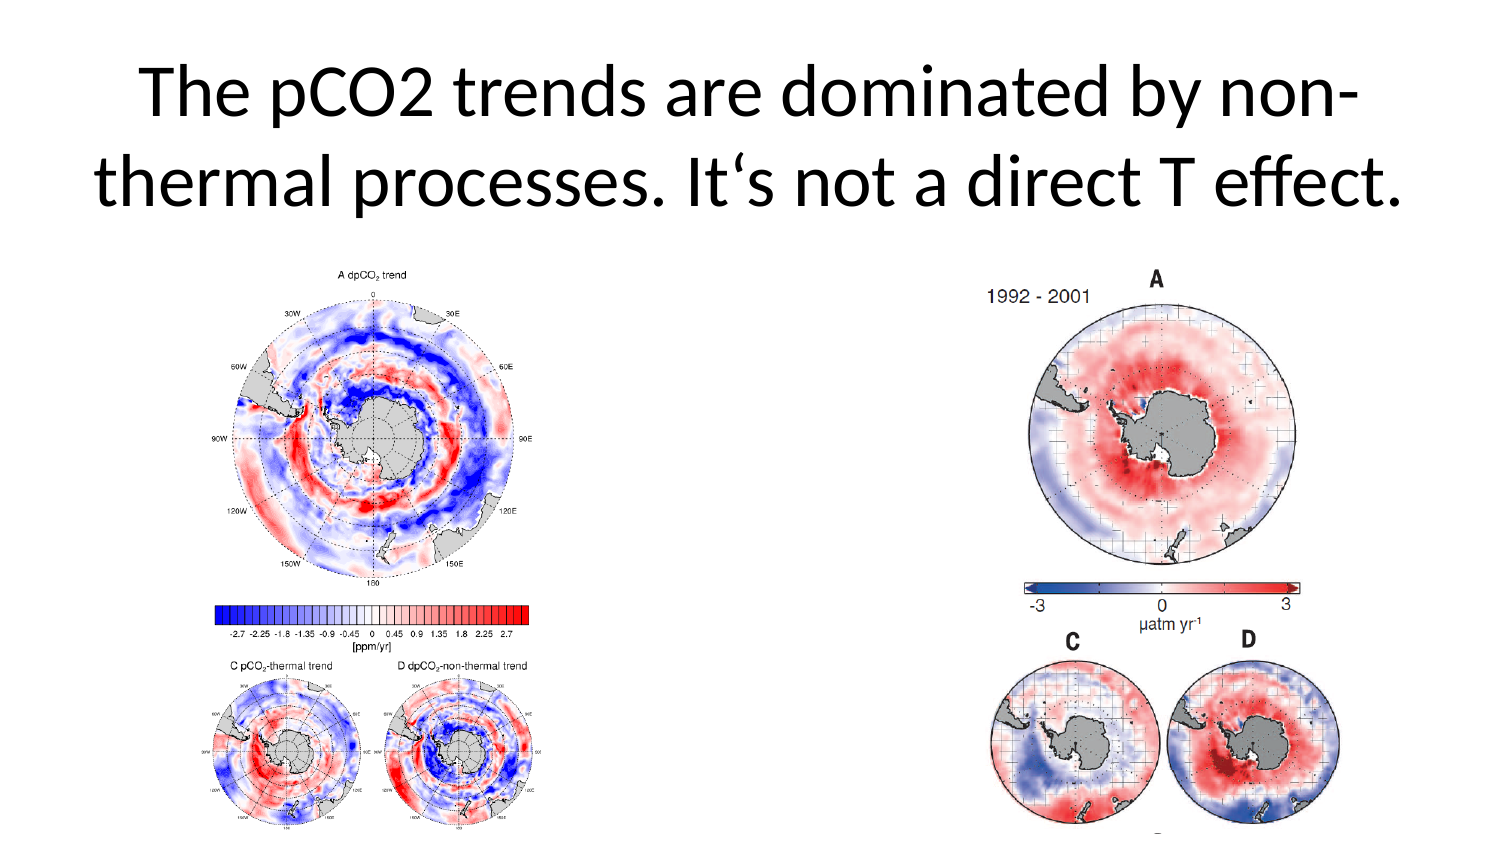

# The pCO2 trends are dominated by non-thermal processes. It‘s not a direct T effect.